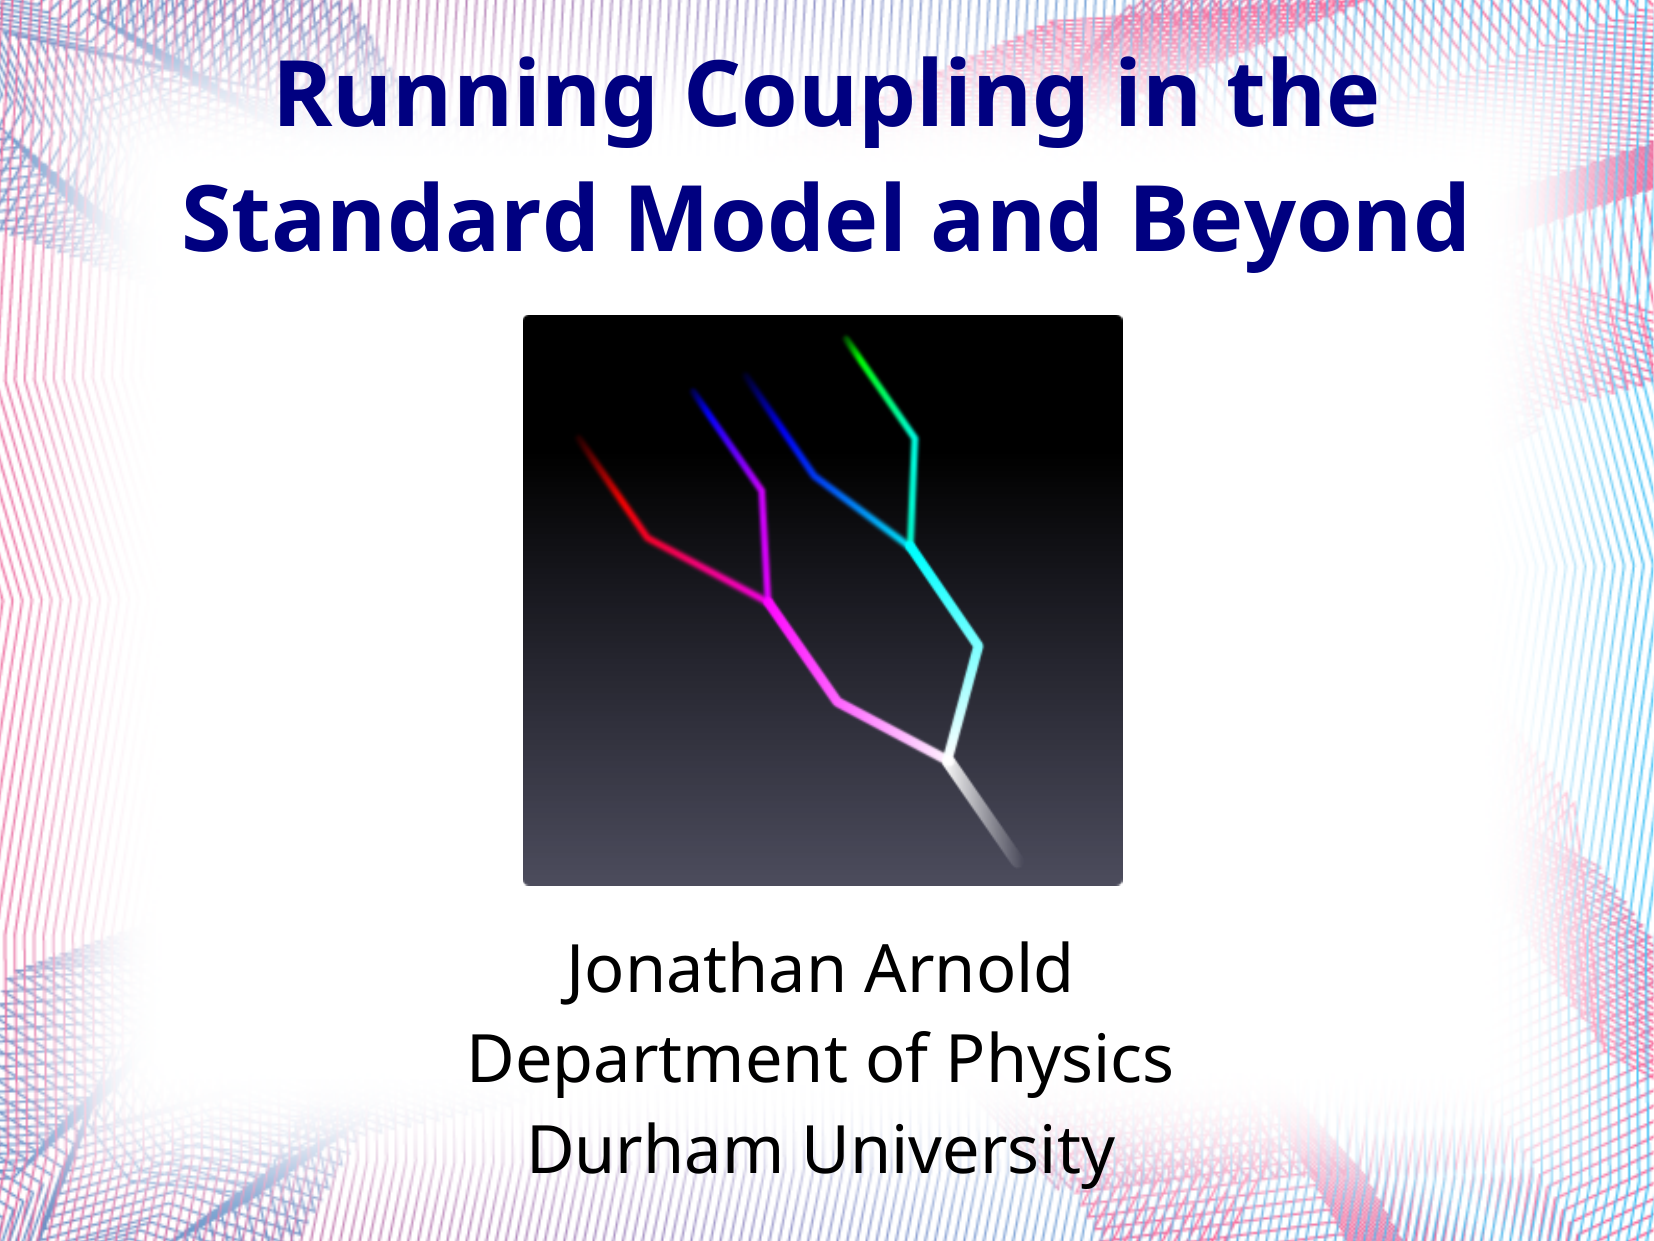

Running Coupling in the Standard Model and Beyond
# Jonathan Arnold
Department of Physics
Durham University